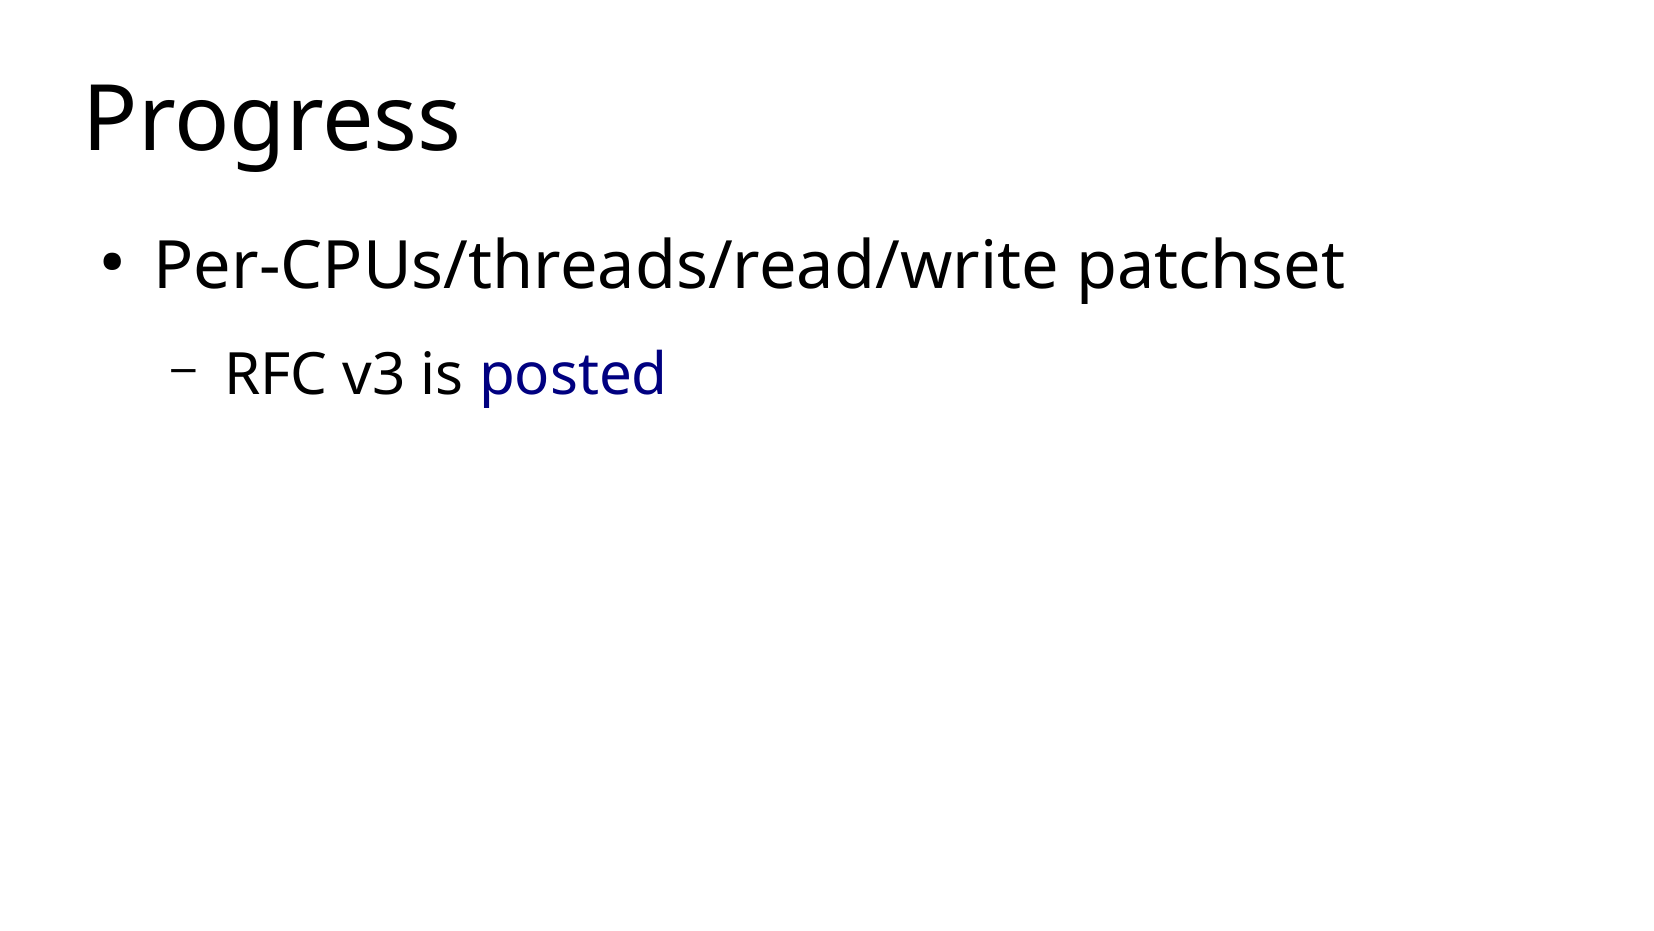

# Progress
Per-CPUs/threads/read/write patchset
RFC v3 is posted